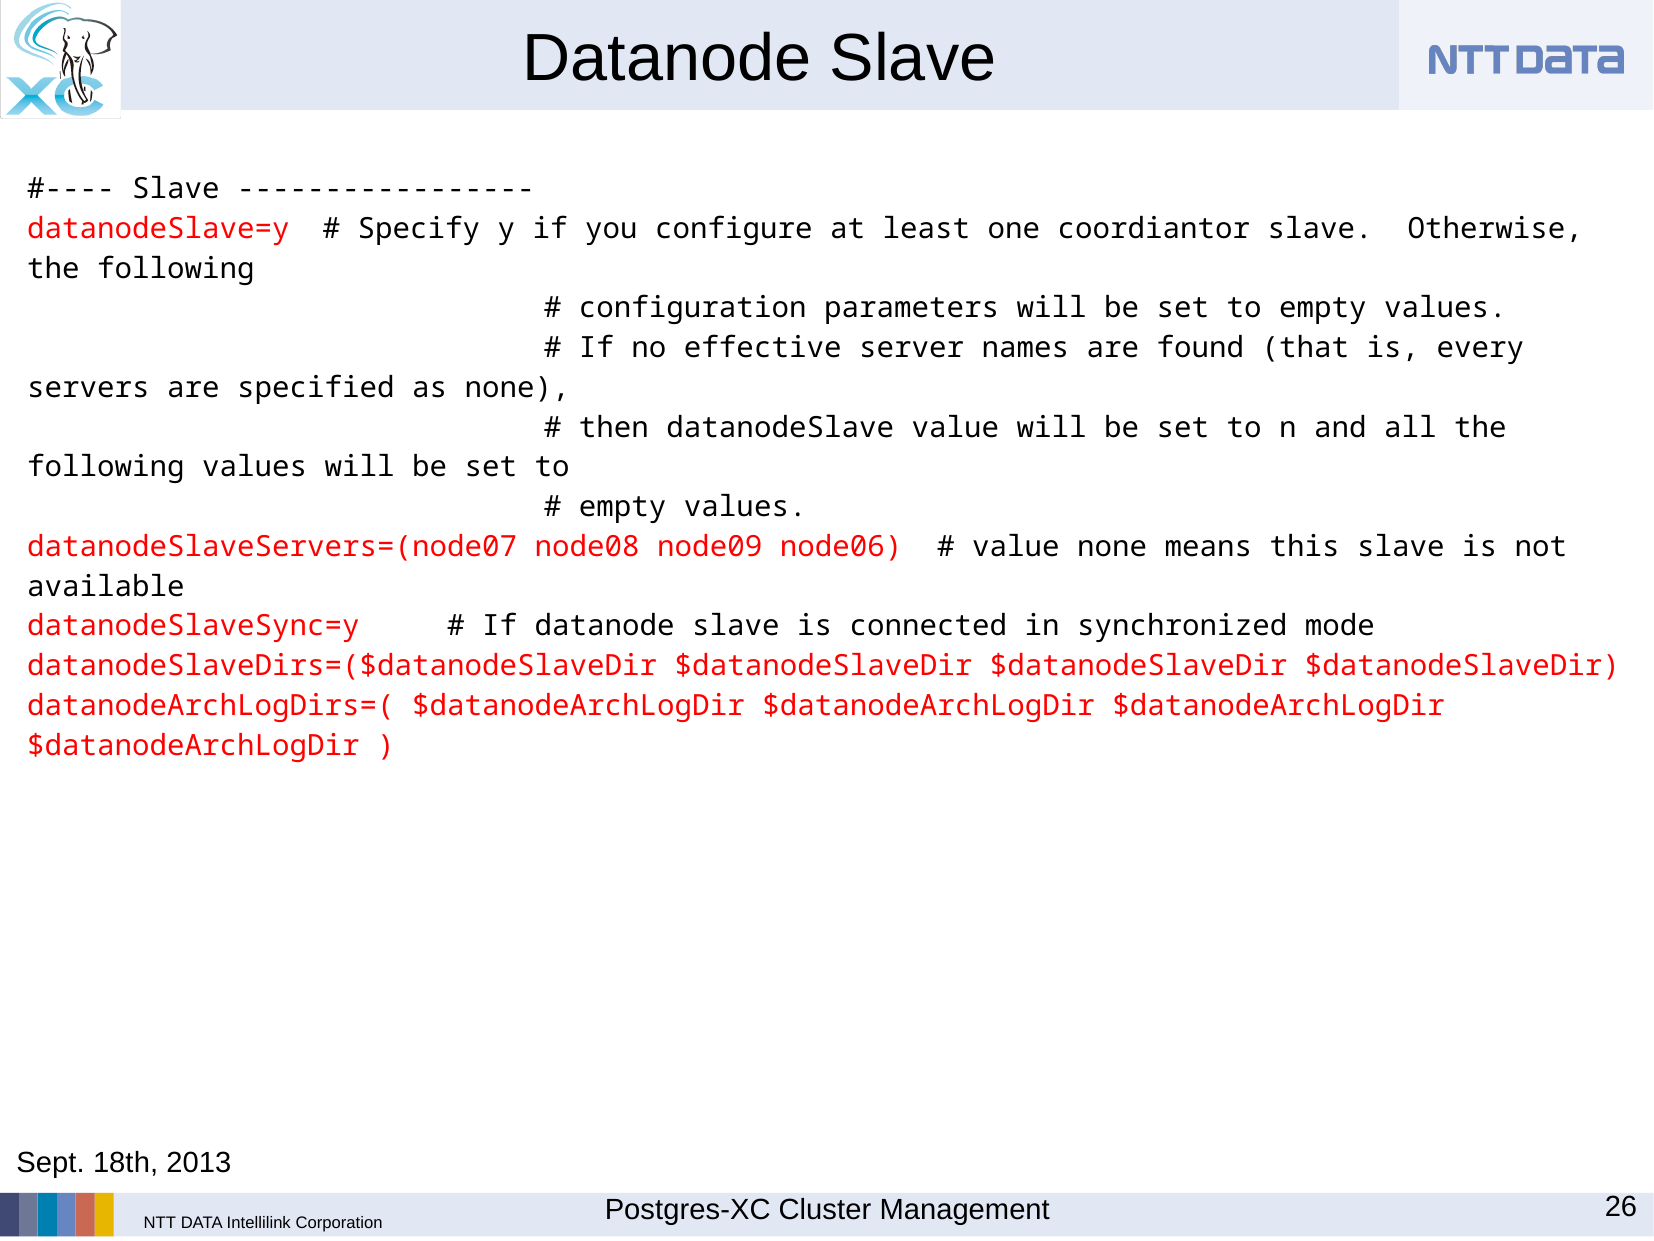

# Datanode Slave
#---- Slave -----------------
datanodeSlave=y 	# Specify y if you configure at least one coordiantor slave. Otherwise, the following
 		# configuration parameters will be set to empty values.
 		# If no effective server names are found (that is, every servers are specified as none),
 		# then datanodeSlave value will be set to n and all the following values will be set to
 		# empty values.
datanodeSlaveServers=(node07 node08 node09 node06) # value none means this slave is not available
datanodeSlaveSync=y # If datanode slave is connected in synchronized mode
datanodeSlaveDirs=($datanodeSlaveDir $datanodeSlaveDir $datanodeSlaveDir $datanodeSlaveDir)
datanodeArchLogDirs=( $datanodeArchLogDir $datanodeArchLogDir $datanodeArchLogDir $datanodeArchLogDir )
Sept. 18th, 2013
26
Postgres-XC Cluster Management